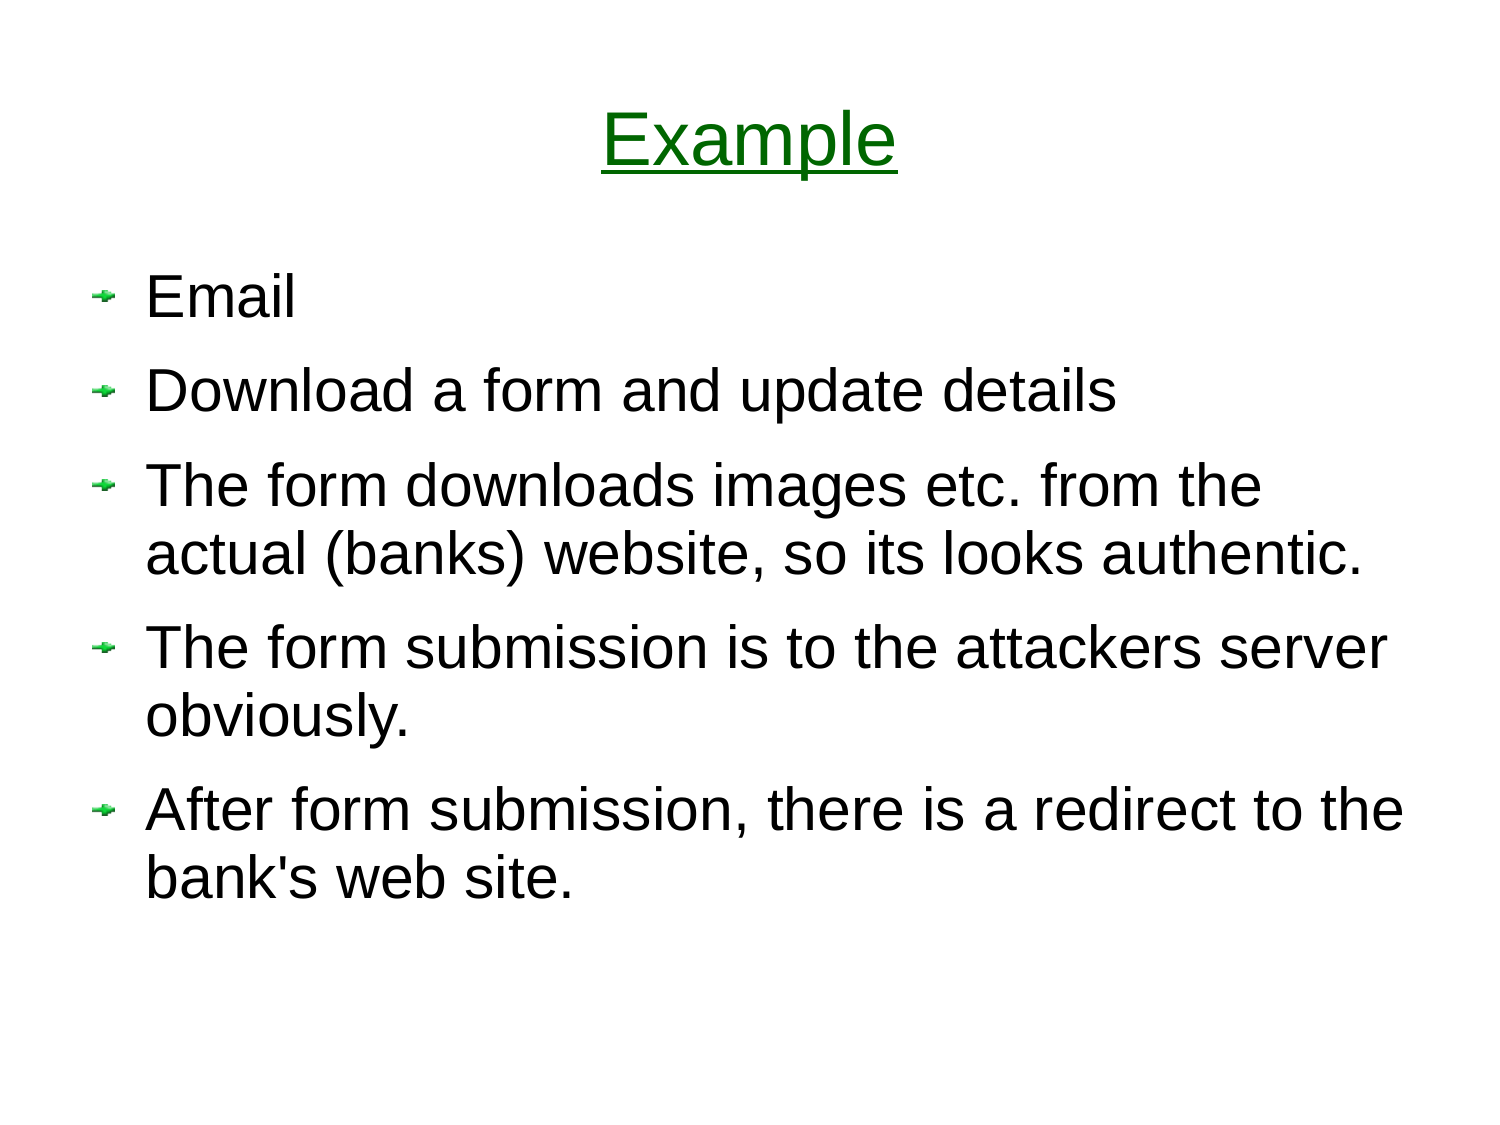

# Example
Email
Download a form and update details
The form downloads images etc. from the actual (banks) website, so its looks authentic.
The form submission is to the attackers server obviously.
After form submission, there is a redirect to the bank's web site.